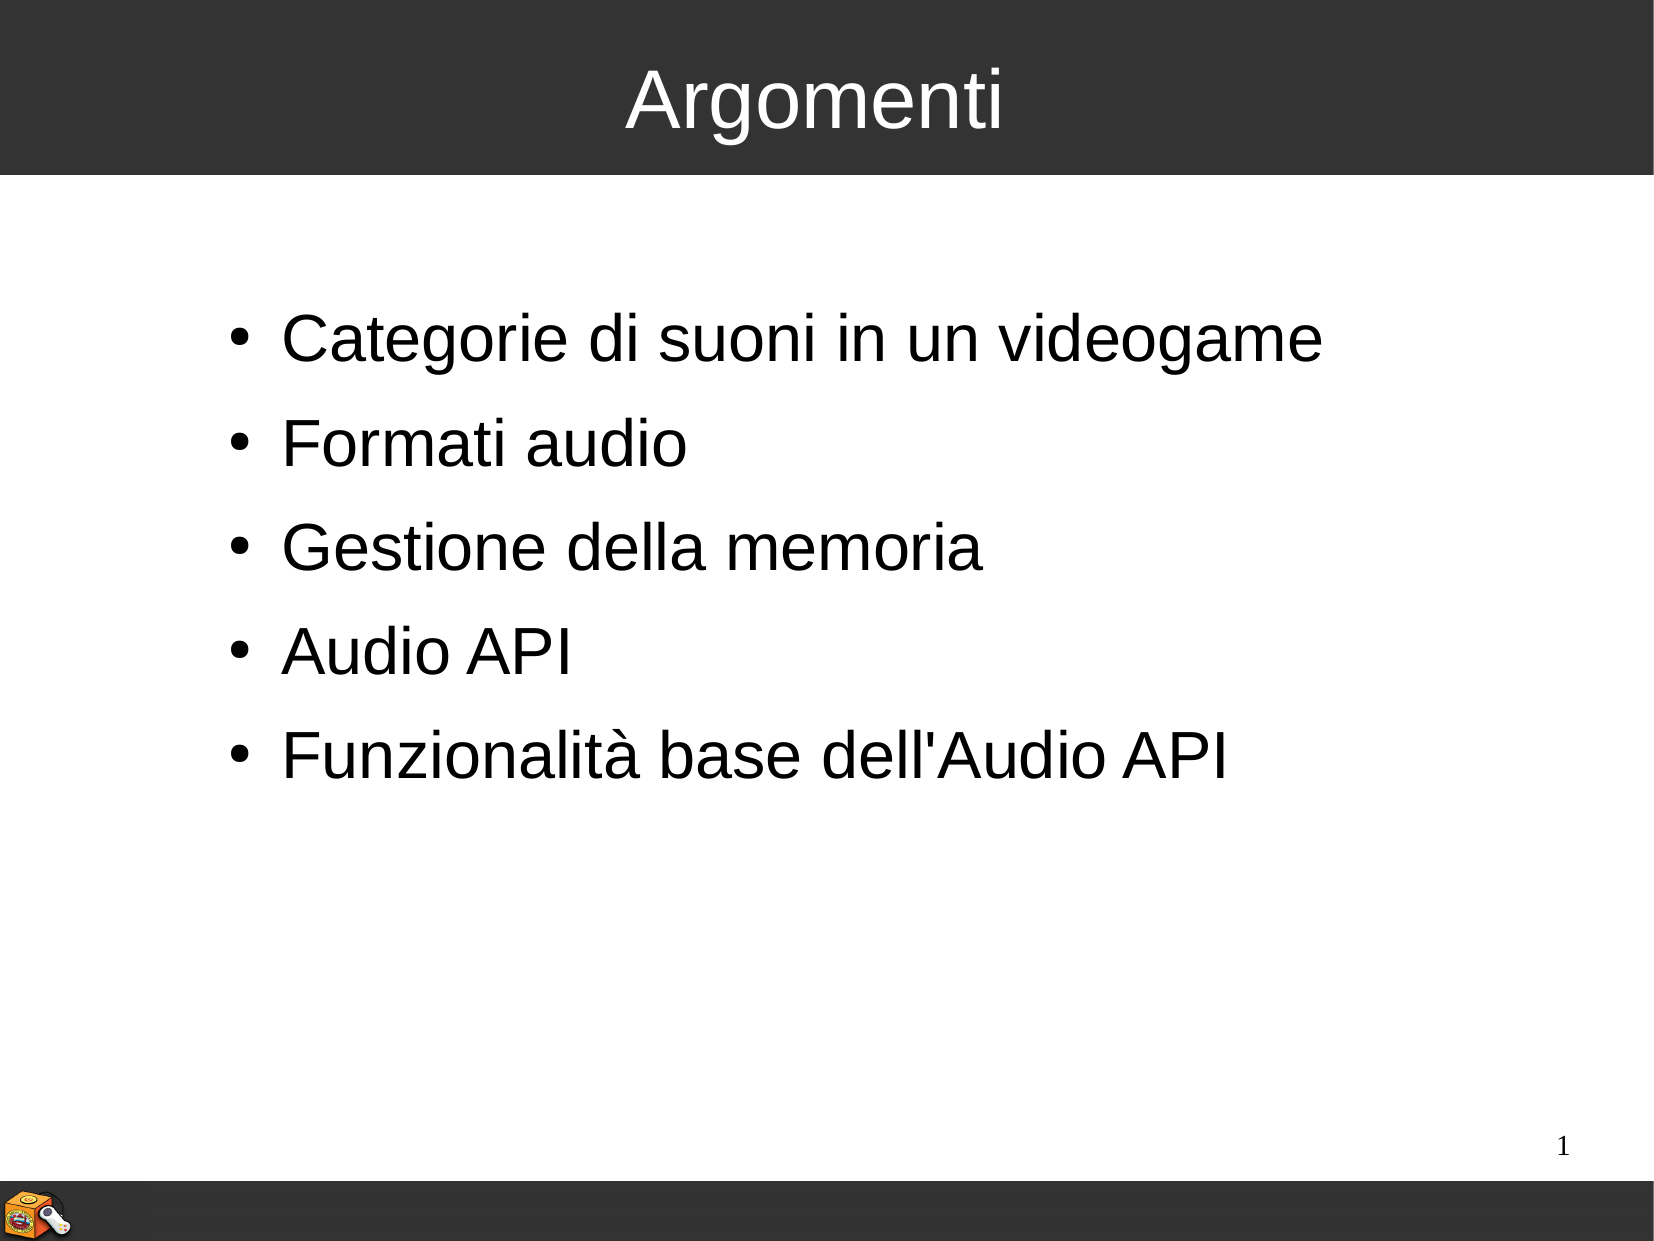

Argomenti
# Categorie di suoni in un videogame
Formati audio
Gestione della memoria
Audio API
Funzionalità base dell'Audio API
1